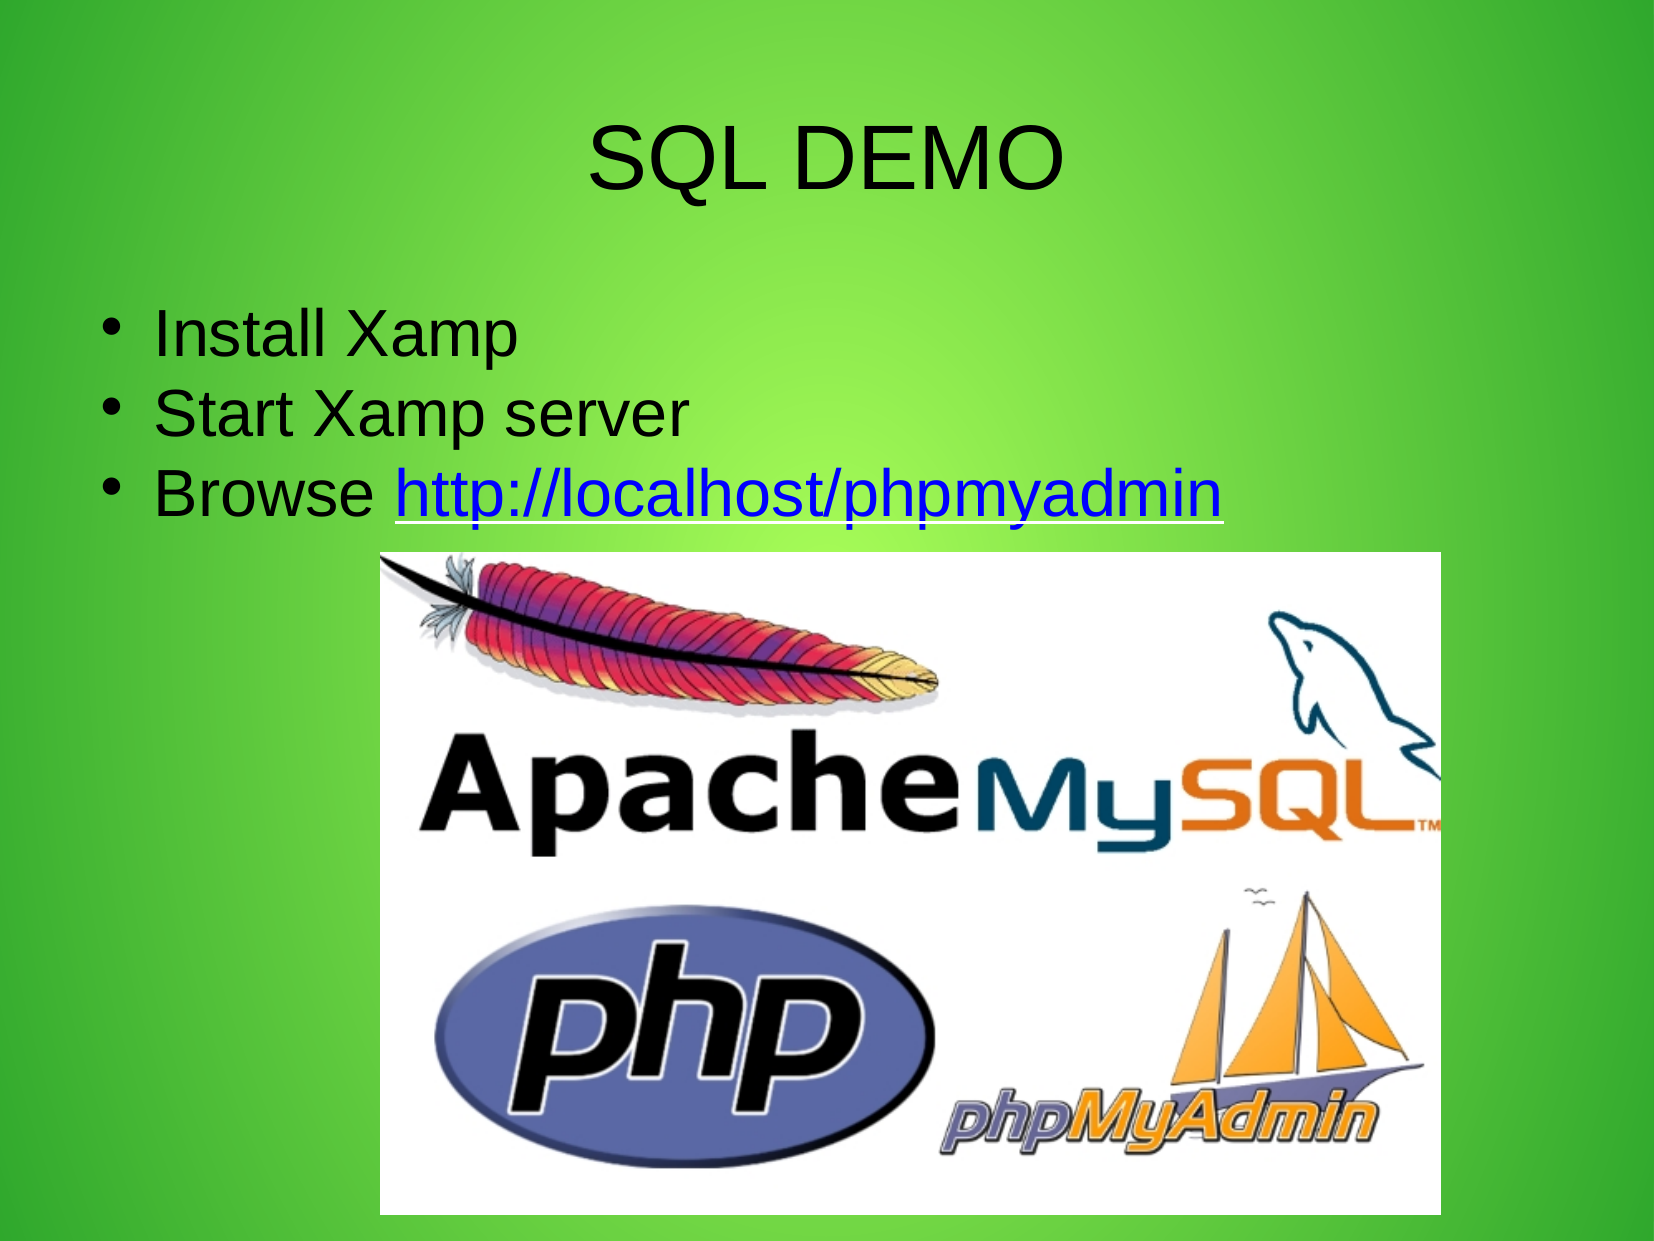

SQL DEMO
Install Xamp
Start Xamp server
Browse http://localhost/phpmyadmin